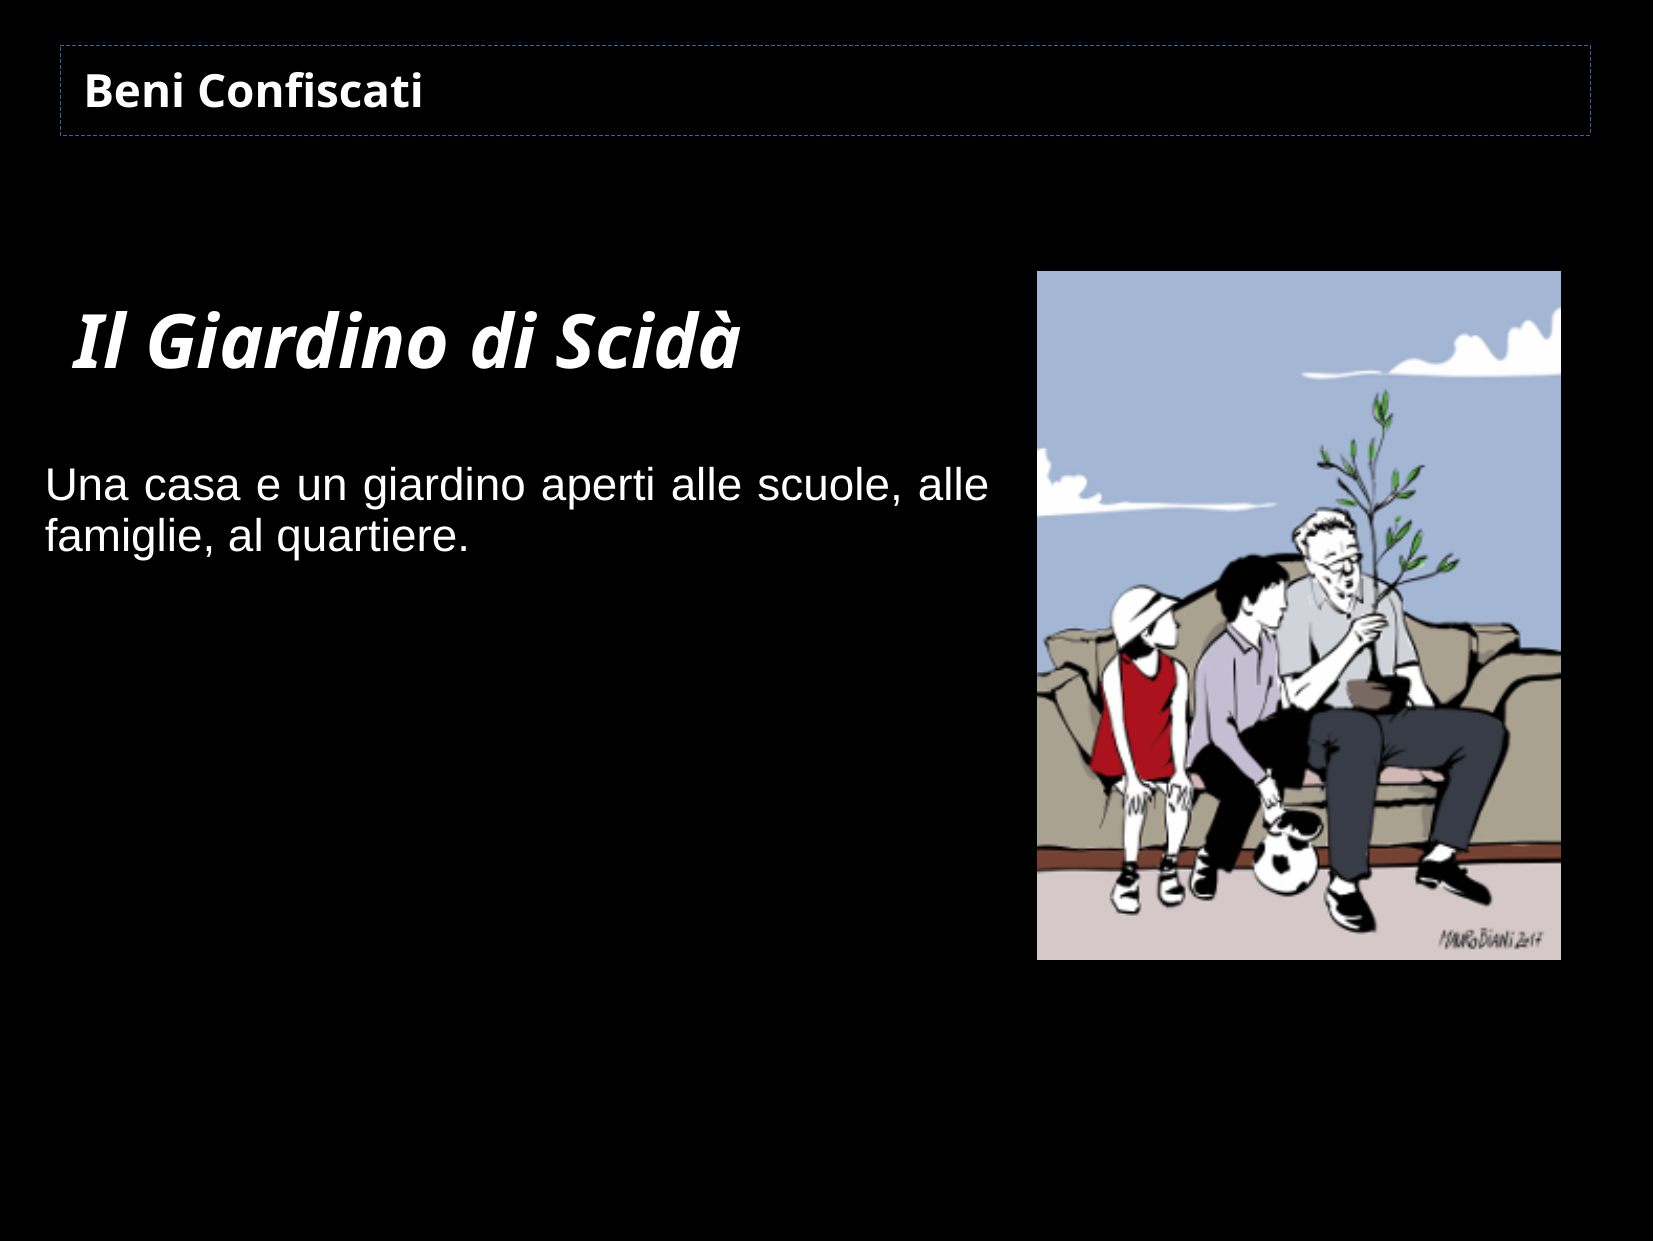

# Beni Confiscati
Il Giardino di Scidà
Una casa e un giardino aperti alle scuole, alle famiglie, al quartiere.